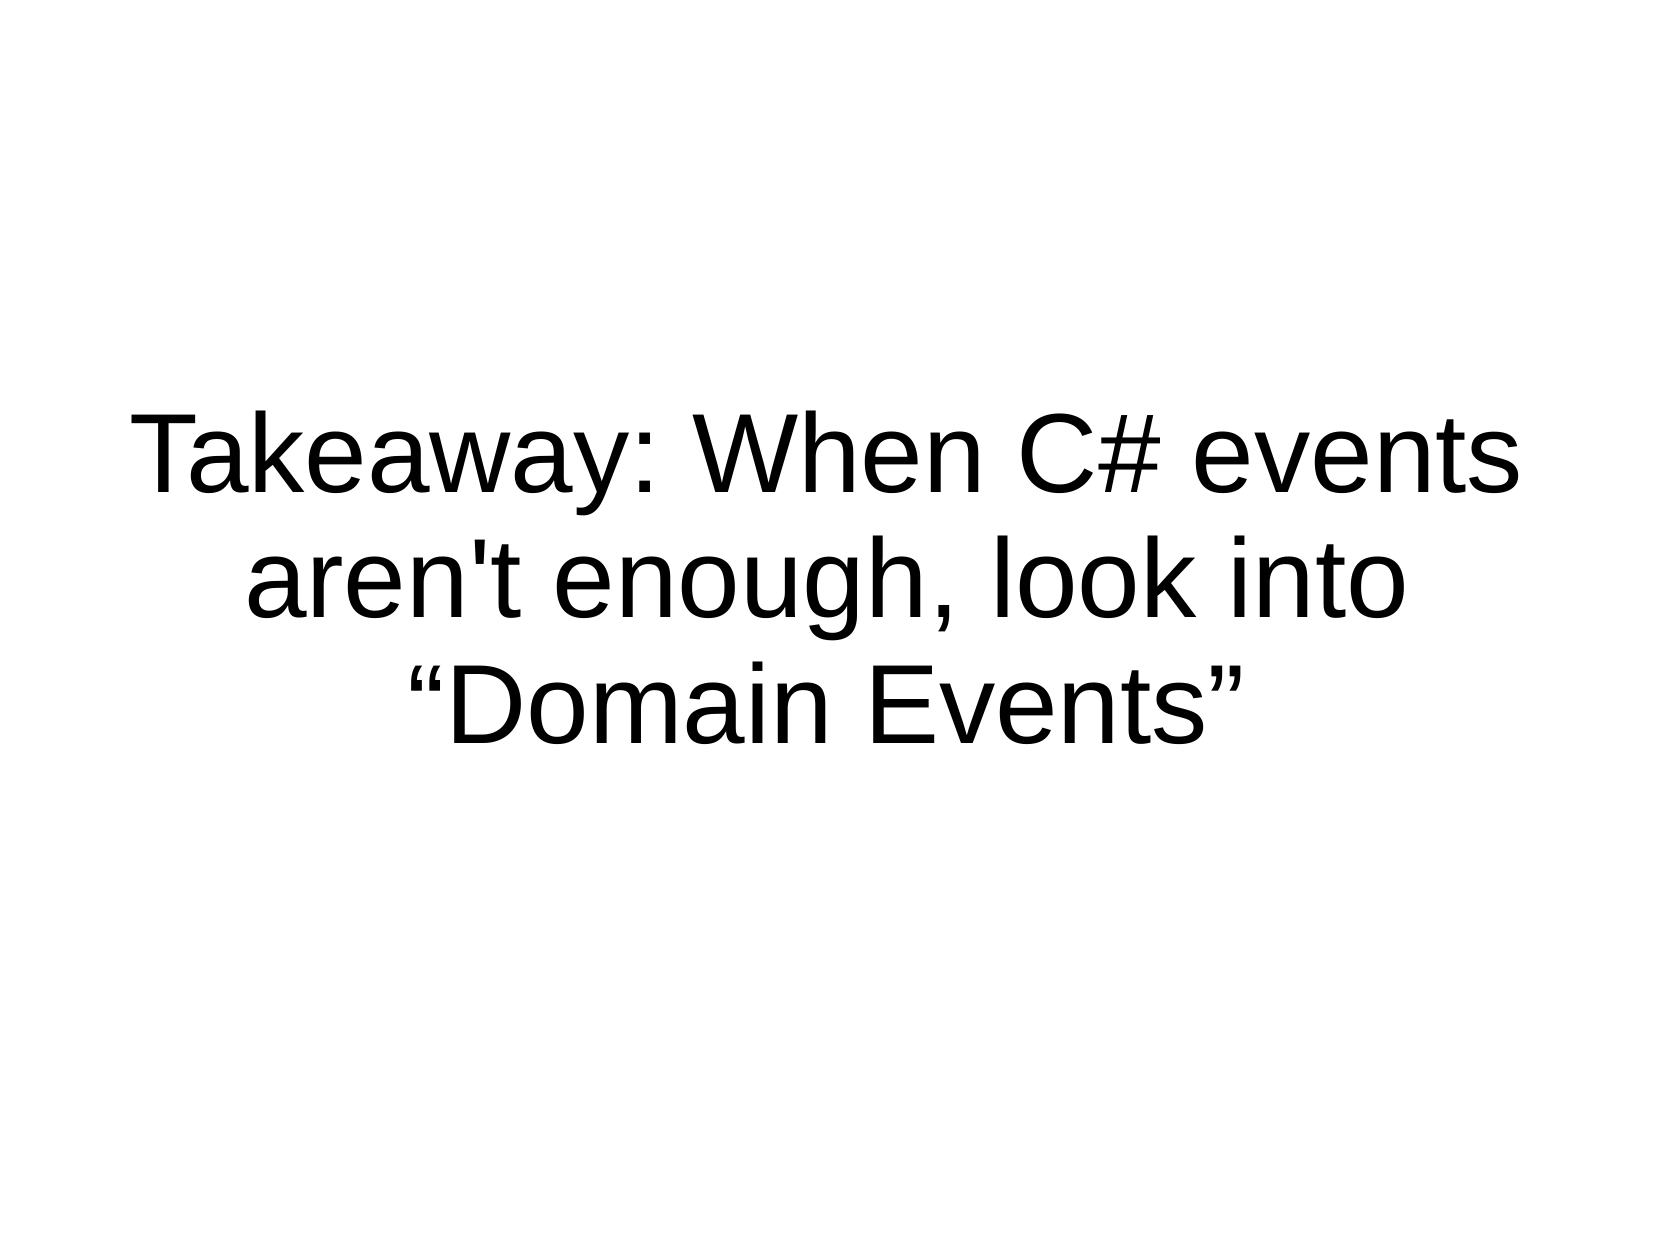

# Takeaway: When C# events aren't enough, look into “Domain Events”